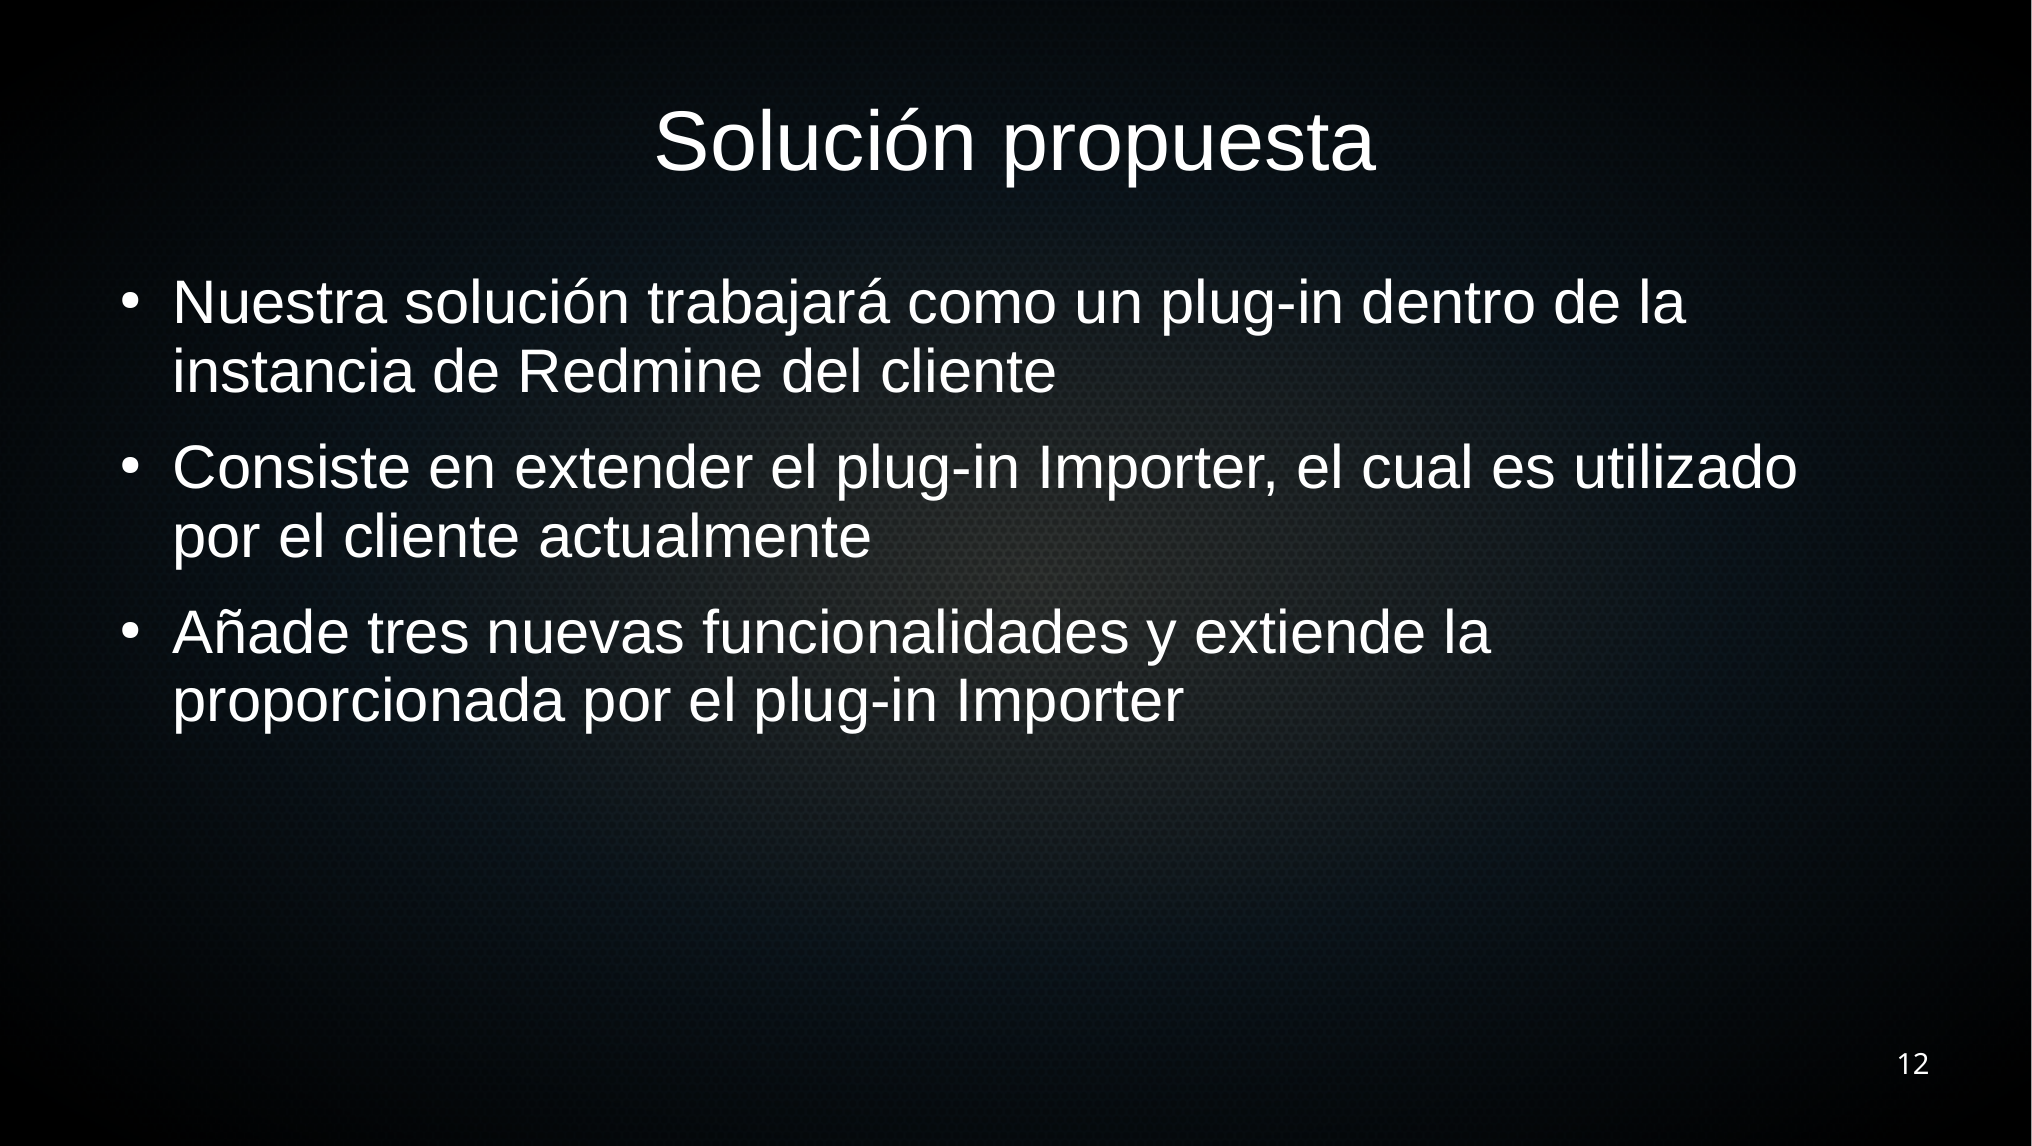

# Solución propuesta
Nuestra solución trabajará como un plug-in dentro de la instancia de Redmine del cliente
Consiste en extender el plug-in Importer, el cual es utilizado por el cliente actualmente
Añade tres nuevas funcionalidades y extiende la proporcionada por el plug-in Importer
12